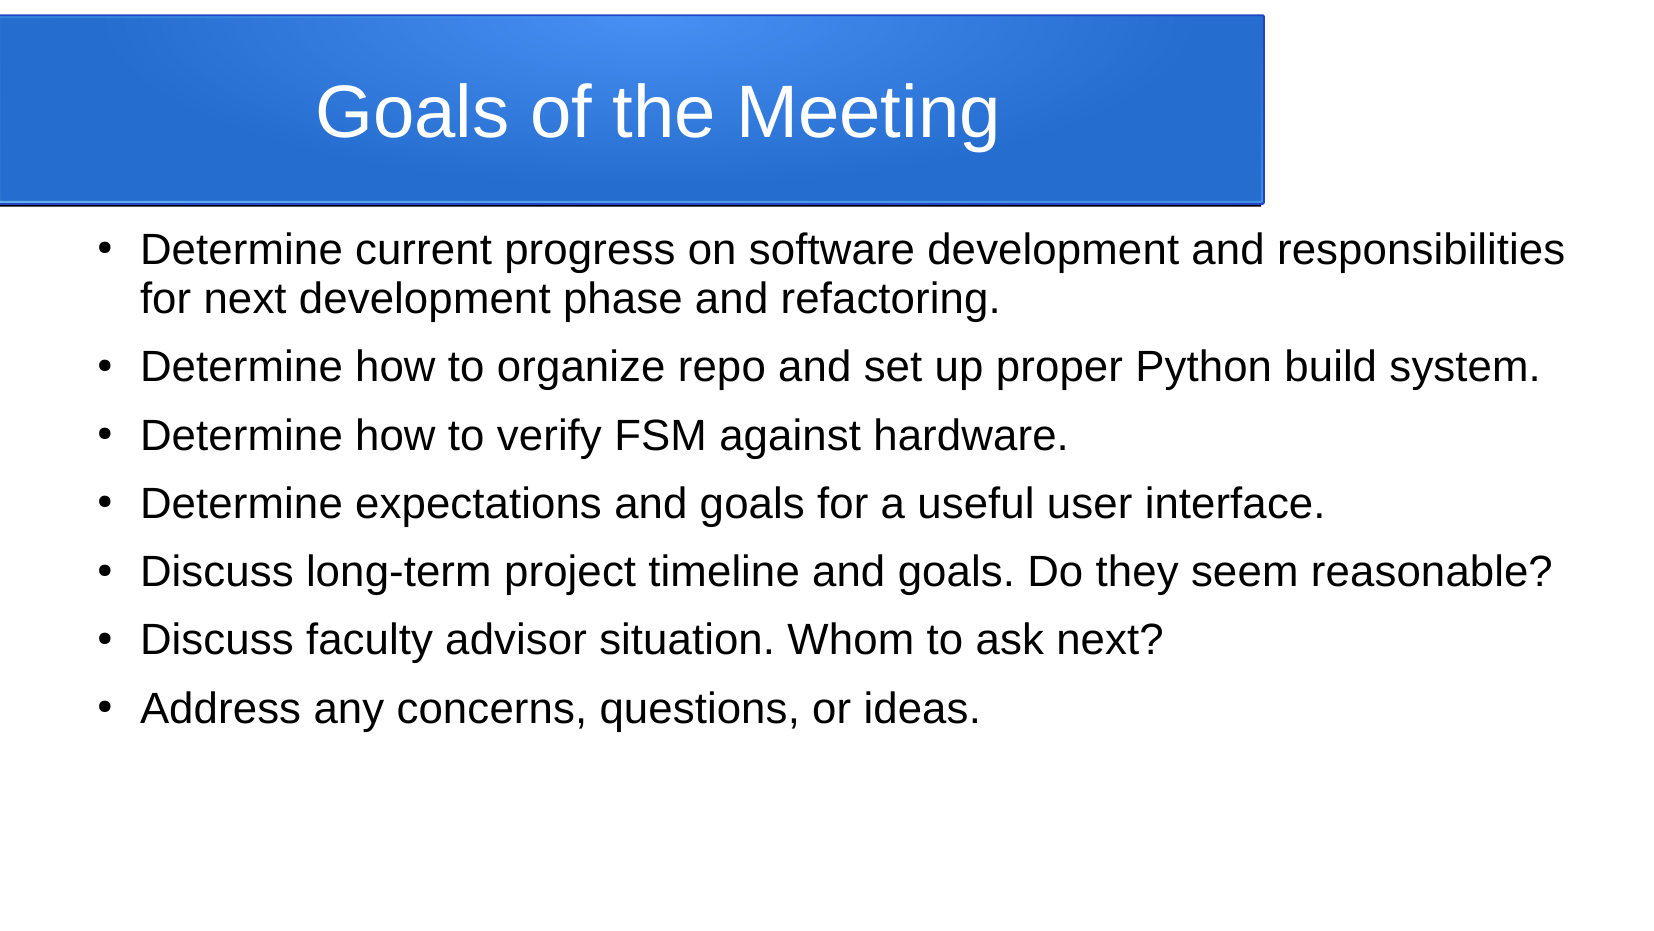

# Goals of the Meeting
Determine current progress on software development and responsibilities for next development phase and refactoring.
Determine how to organize repo and set up proper Python build system.
Determine how to verify FSM against hardware.
Determine expectations and goals for a useful user interface.
Discuss long-term project timeline and goals. Do they seem reasonable?
Discuss faculty advisor situation. Whom to ask next?
Address any concerns, questions, or ideas.